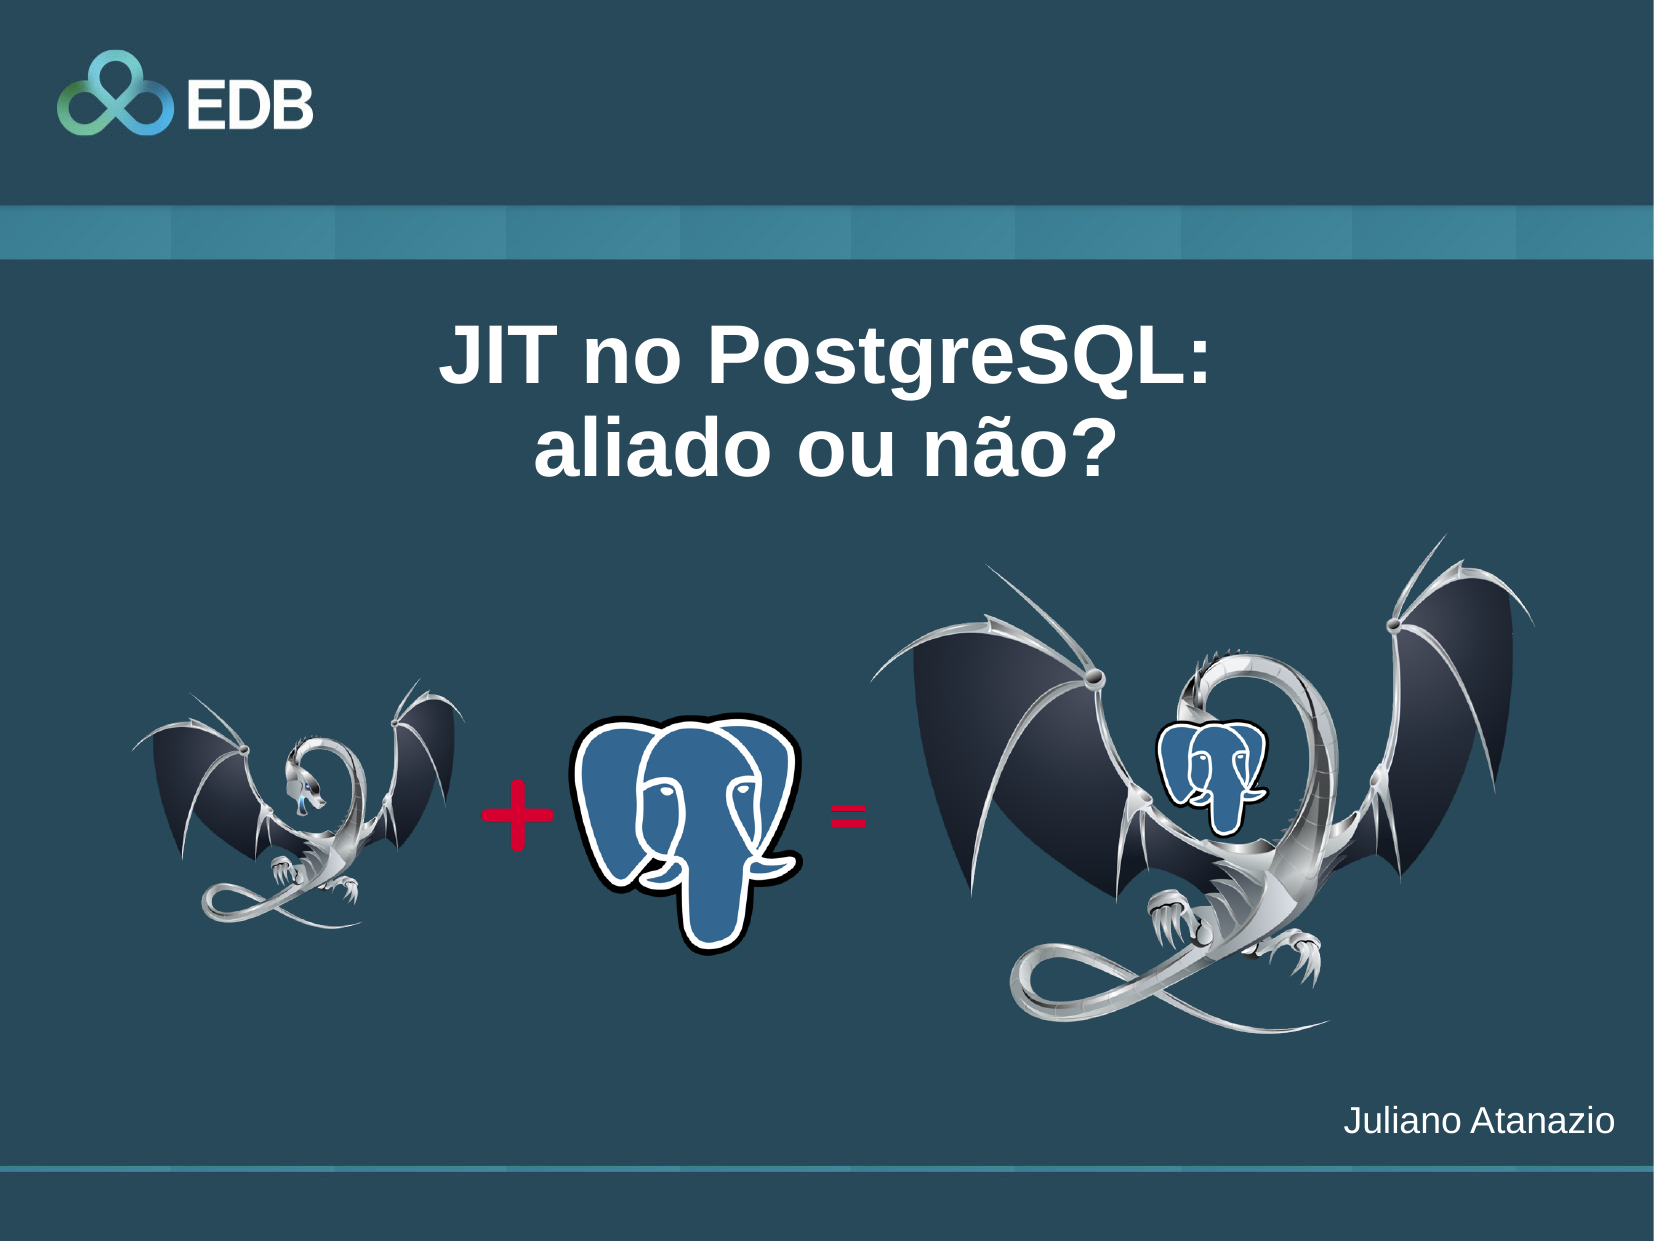

JIT no PostgreSQL:
aliado ou não?
Juliano Atanazio